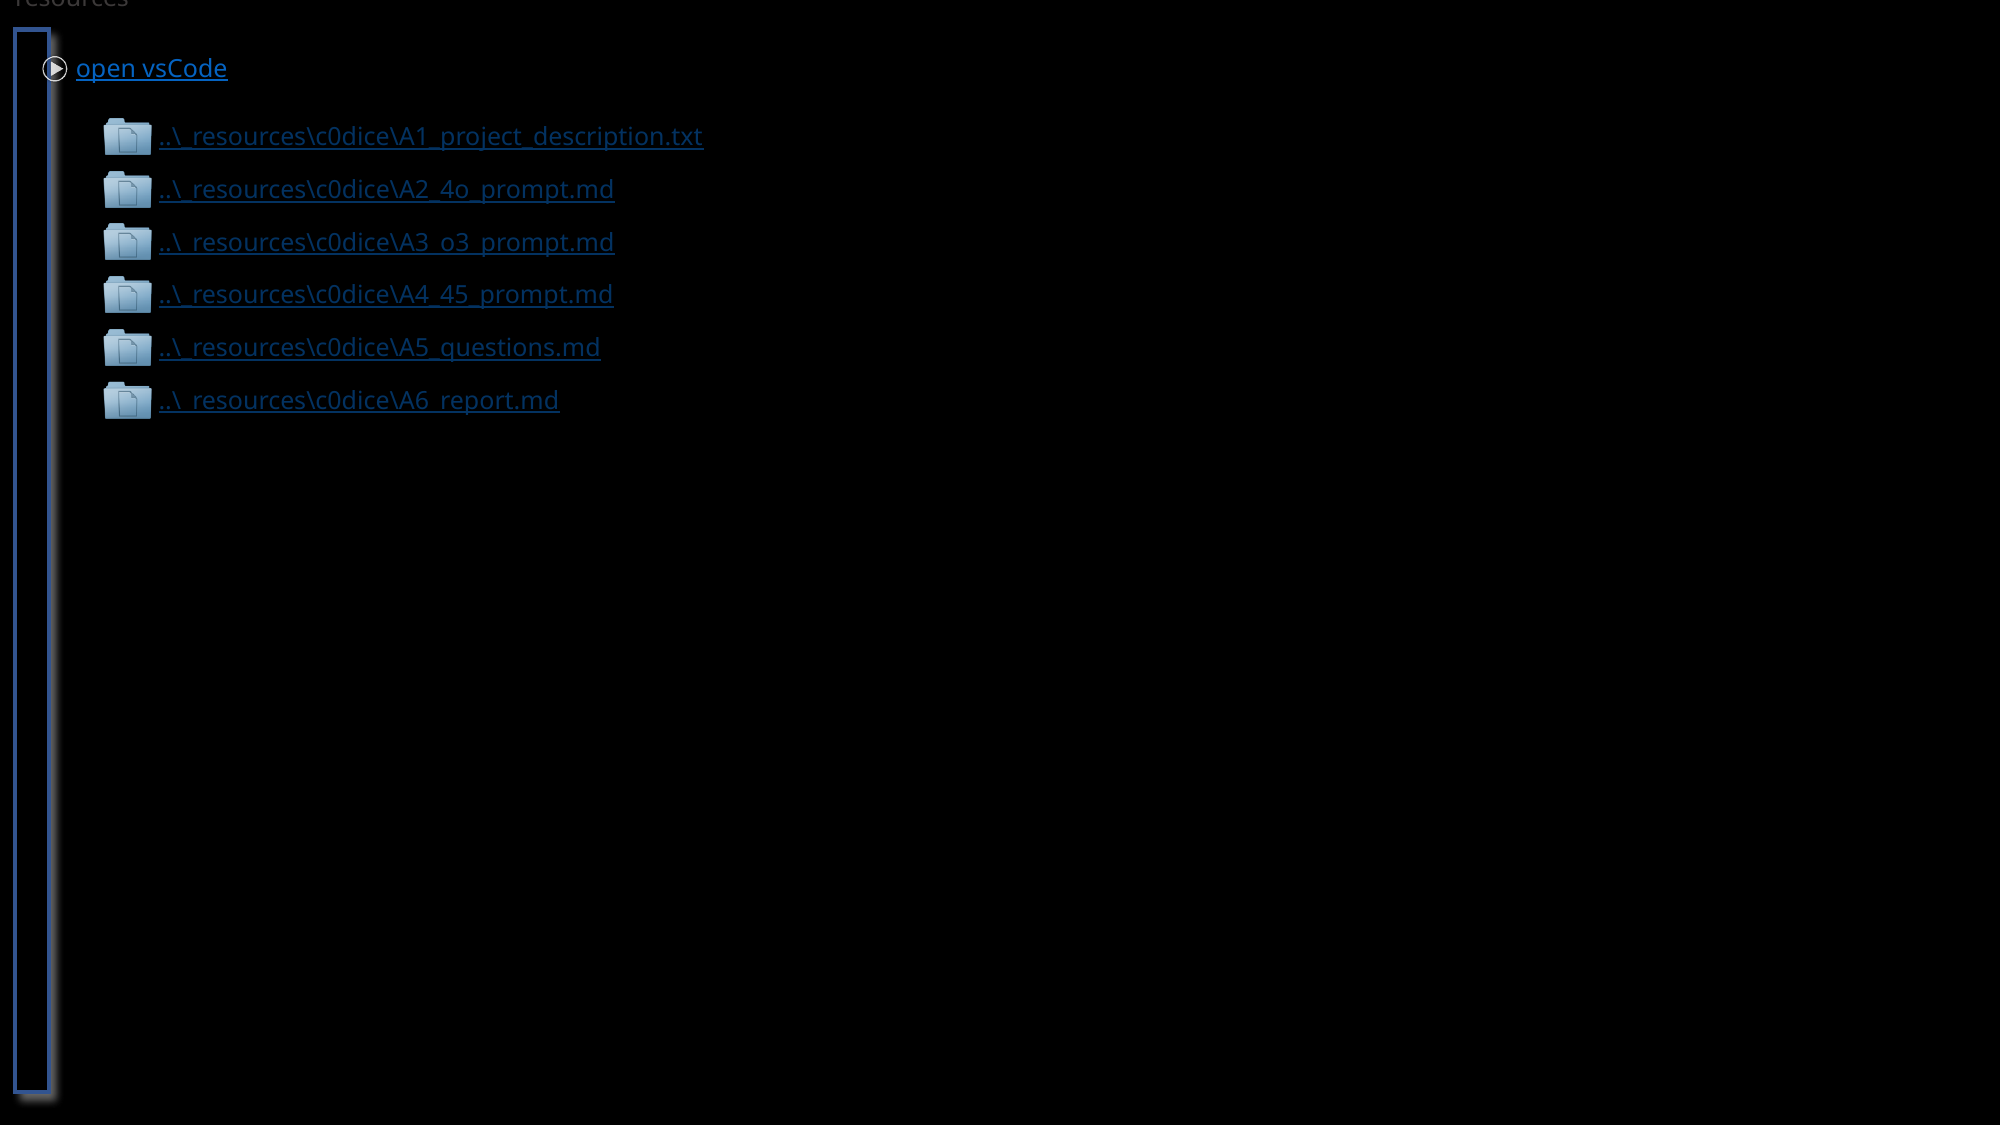

# 1.1 resources
open vsCode
..\_resources\c0dice\A1_project_description.txt
..\_resources\c0dice\A2_4o_prompt.md
..\_resources\c0dice\A3_o3_prompt.md
..\_resources\c0dice\A4_45_prompt.md
..\_resources\c0dice\A5_questions.md
..\_resources\c0dice\A6_report.md